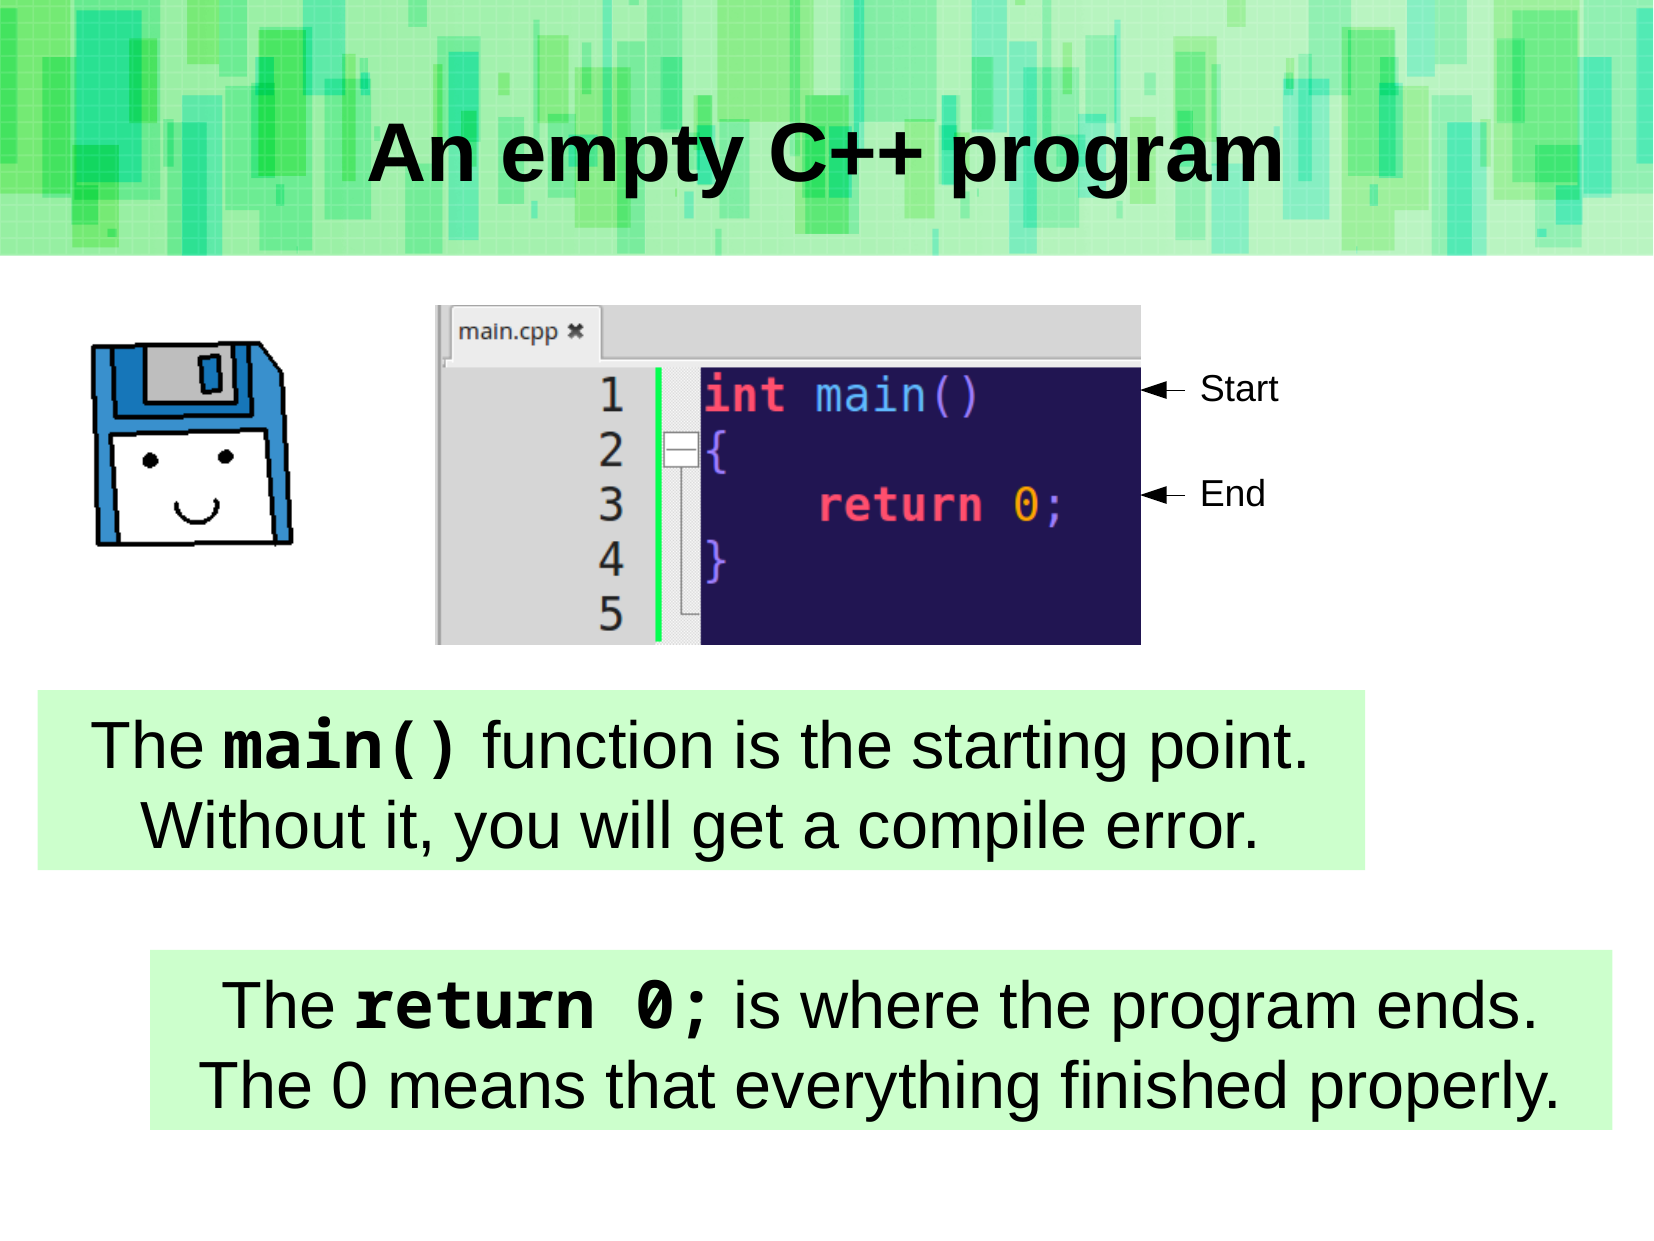

# An empty C++ program
Start
End
The main() function is the starting point. Without it, you will get a compile error.
The return 0; is where the program ends. The 0 means that everything finished properly.